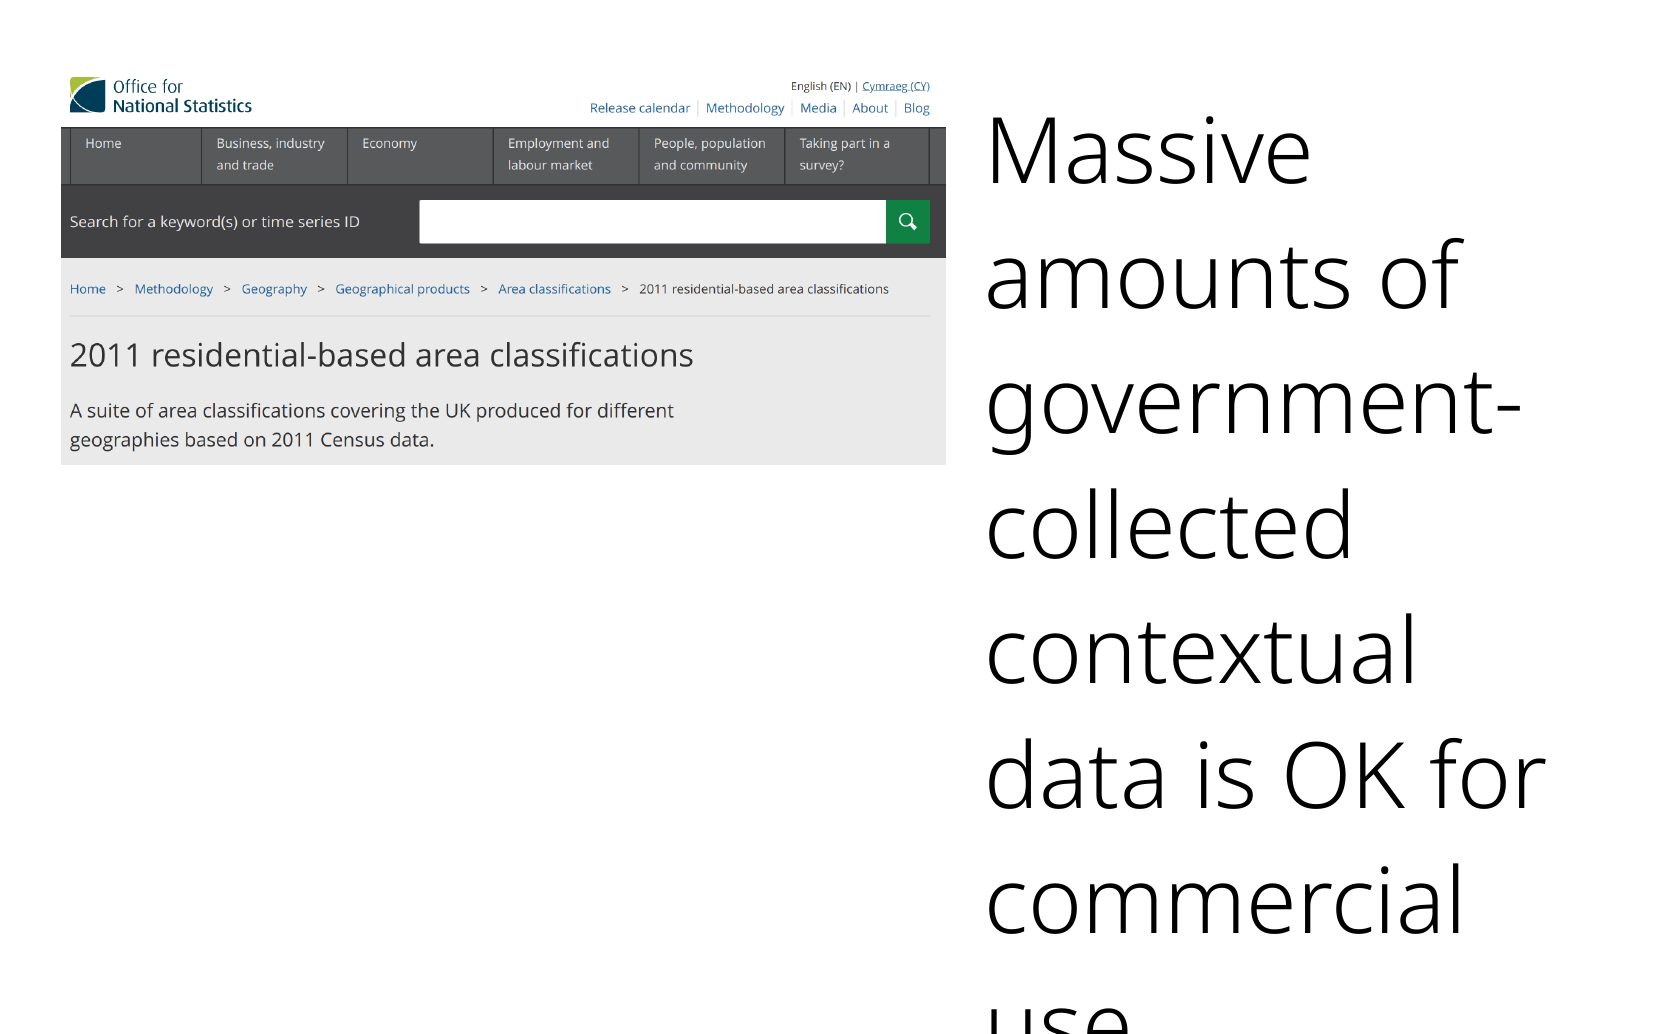

Massive amounts of government-collected contextual data is OK for commercial use